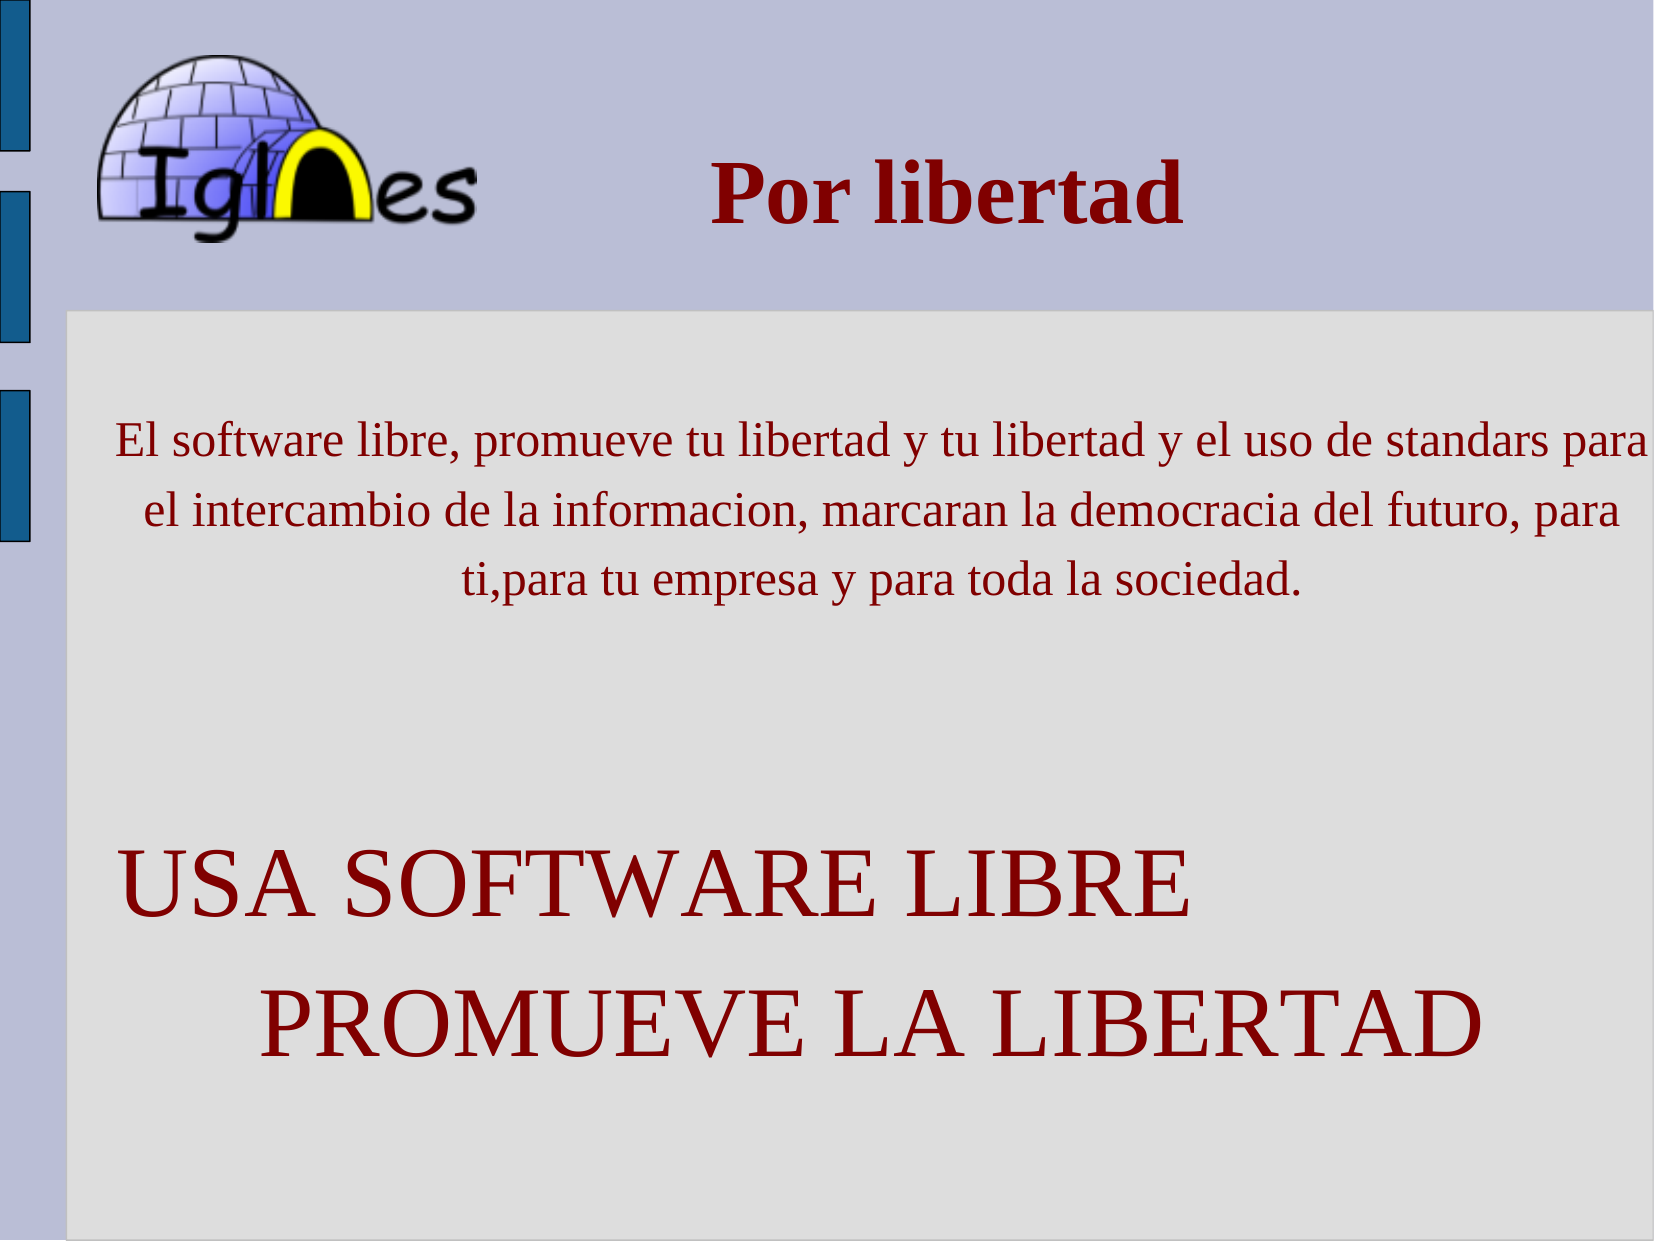

# Por libertad
El software libre, promueve tu libertad y tu libertad y el uso de standars para el intercambio de la informacion, marcaran la democracia del futuro, para ti,para tu empresa y para toda la sociedad.
USA SOFTWARE LIBRE
PROMUEVE LA LIBERTAD